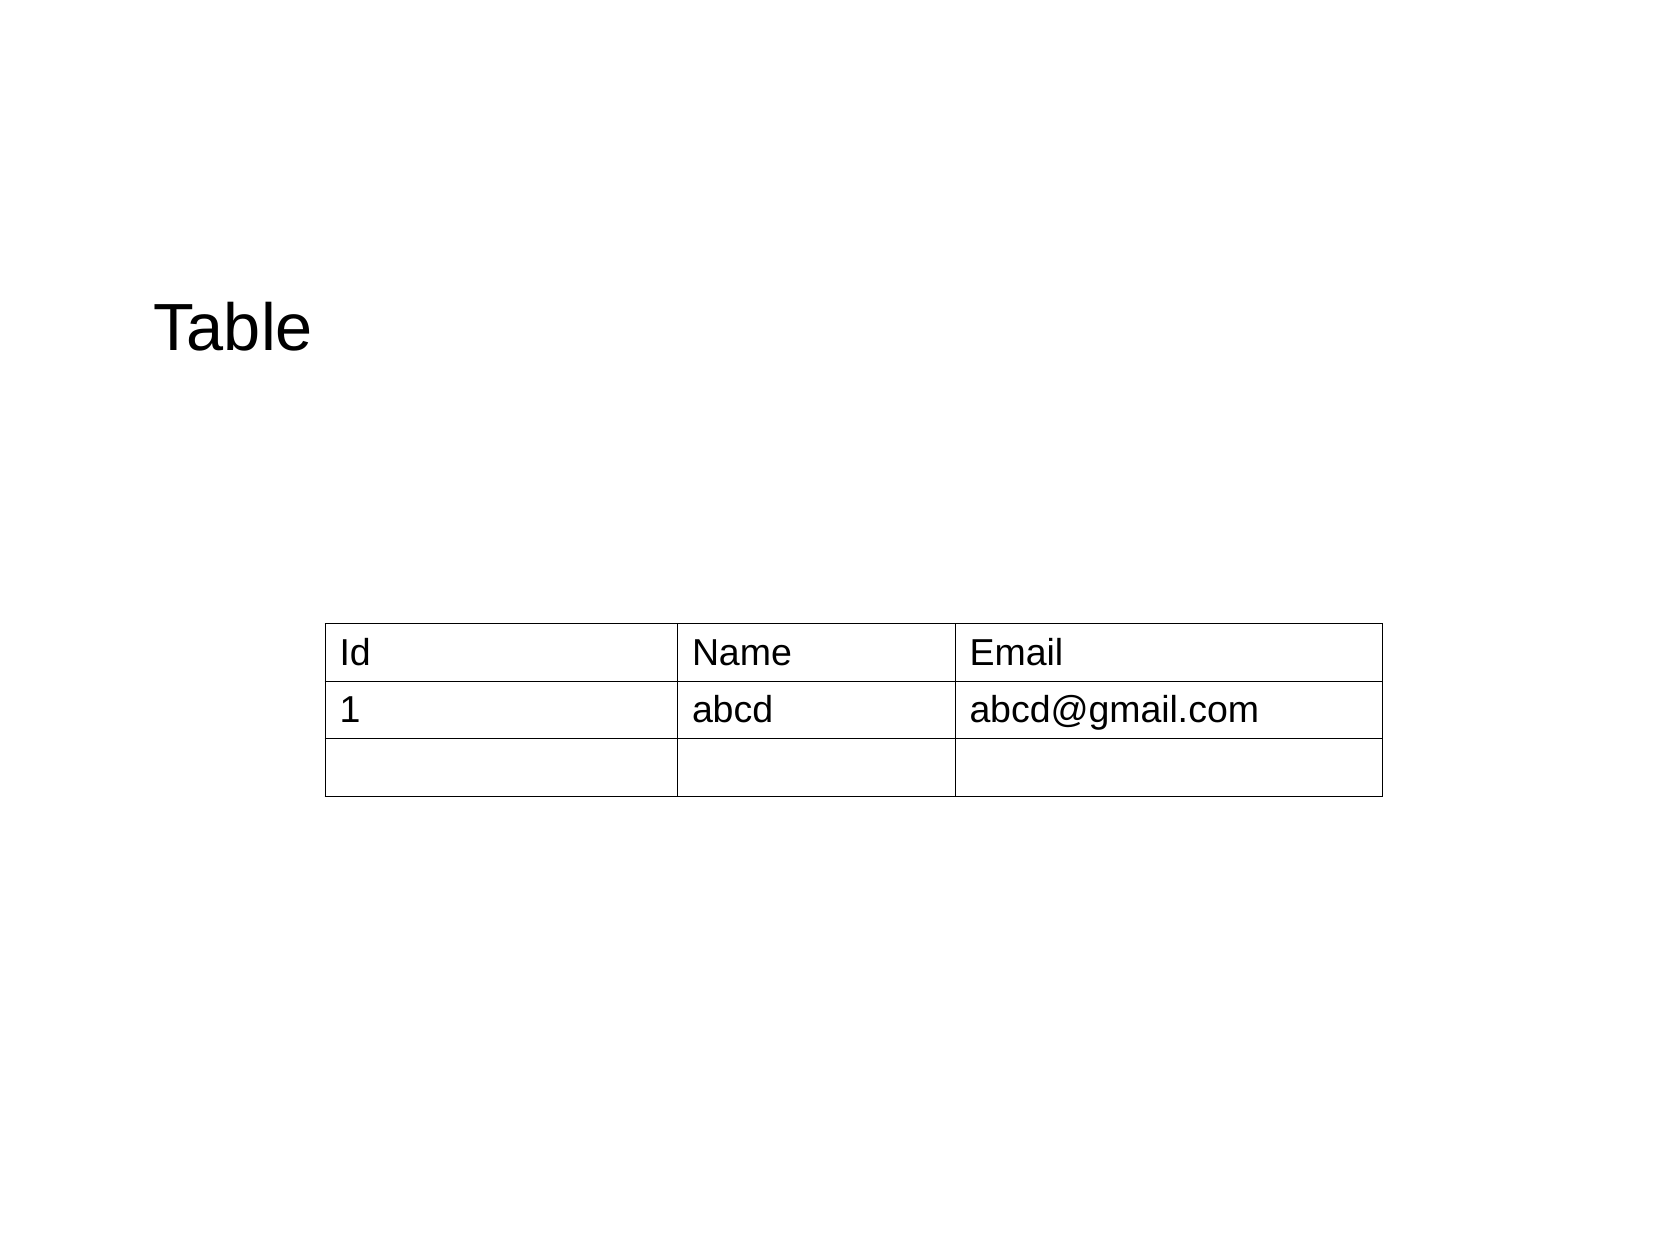

#
Table
| Id | Name | Email |
| --- | --- | --- |
| 1 | abcd | abcd@gmail.com |
| | | |